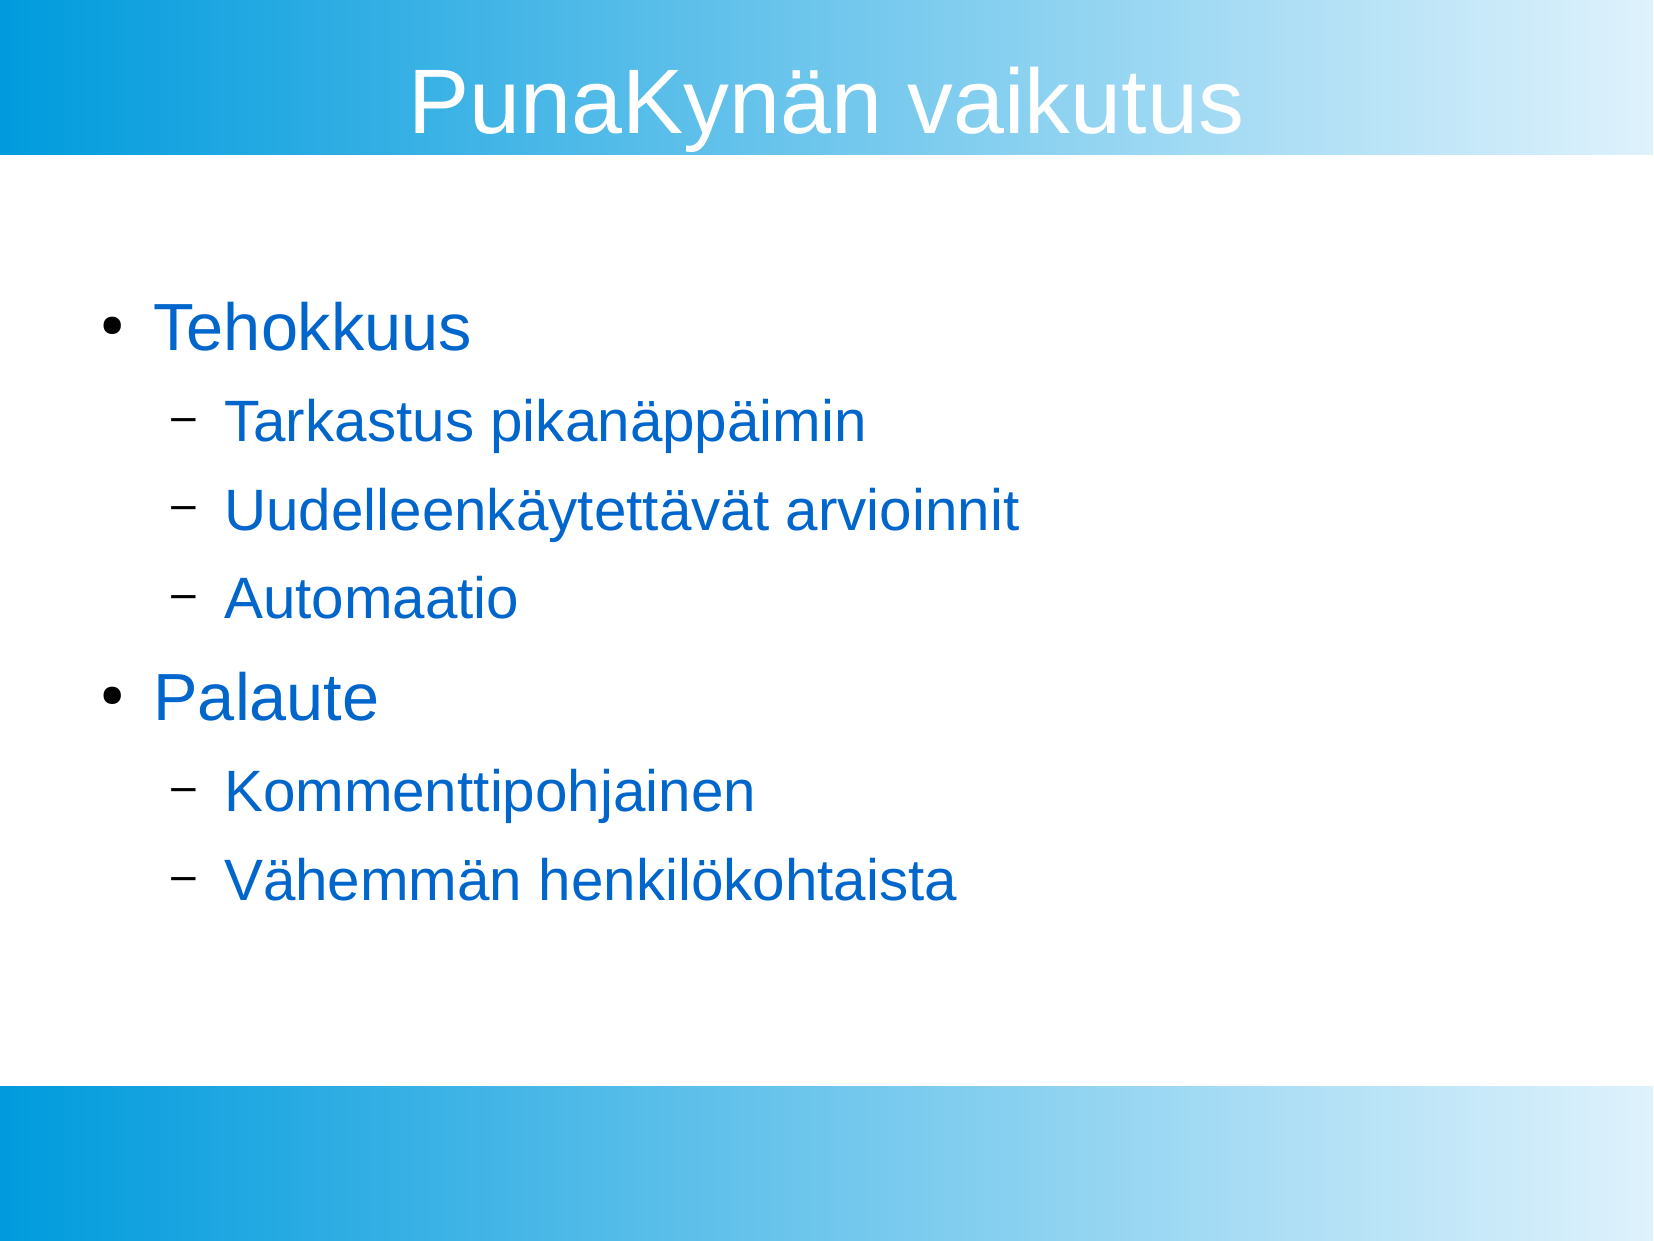

# PunaKynän vaikutus
Tehokkuus
Tarkastus pikanäppäimin
Uudelleenkäytettävät arvioinnit
Automaatio
Palaute
Kommenttipohjainen
Vähemmän henkilökohtaista